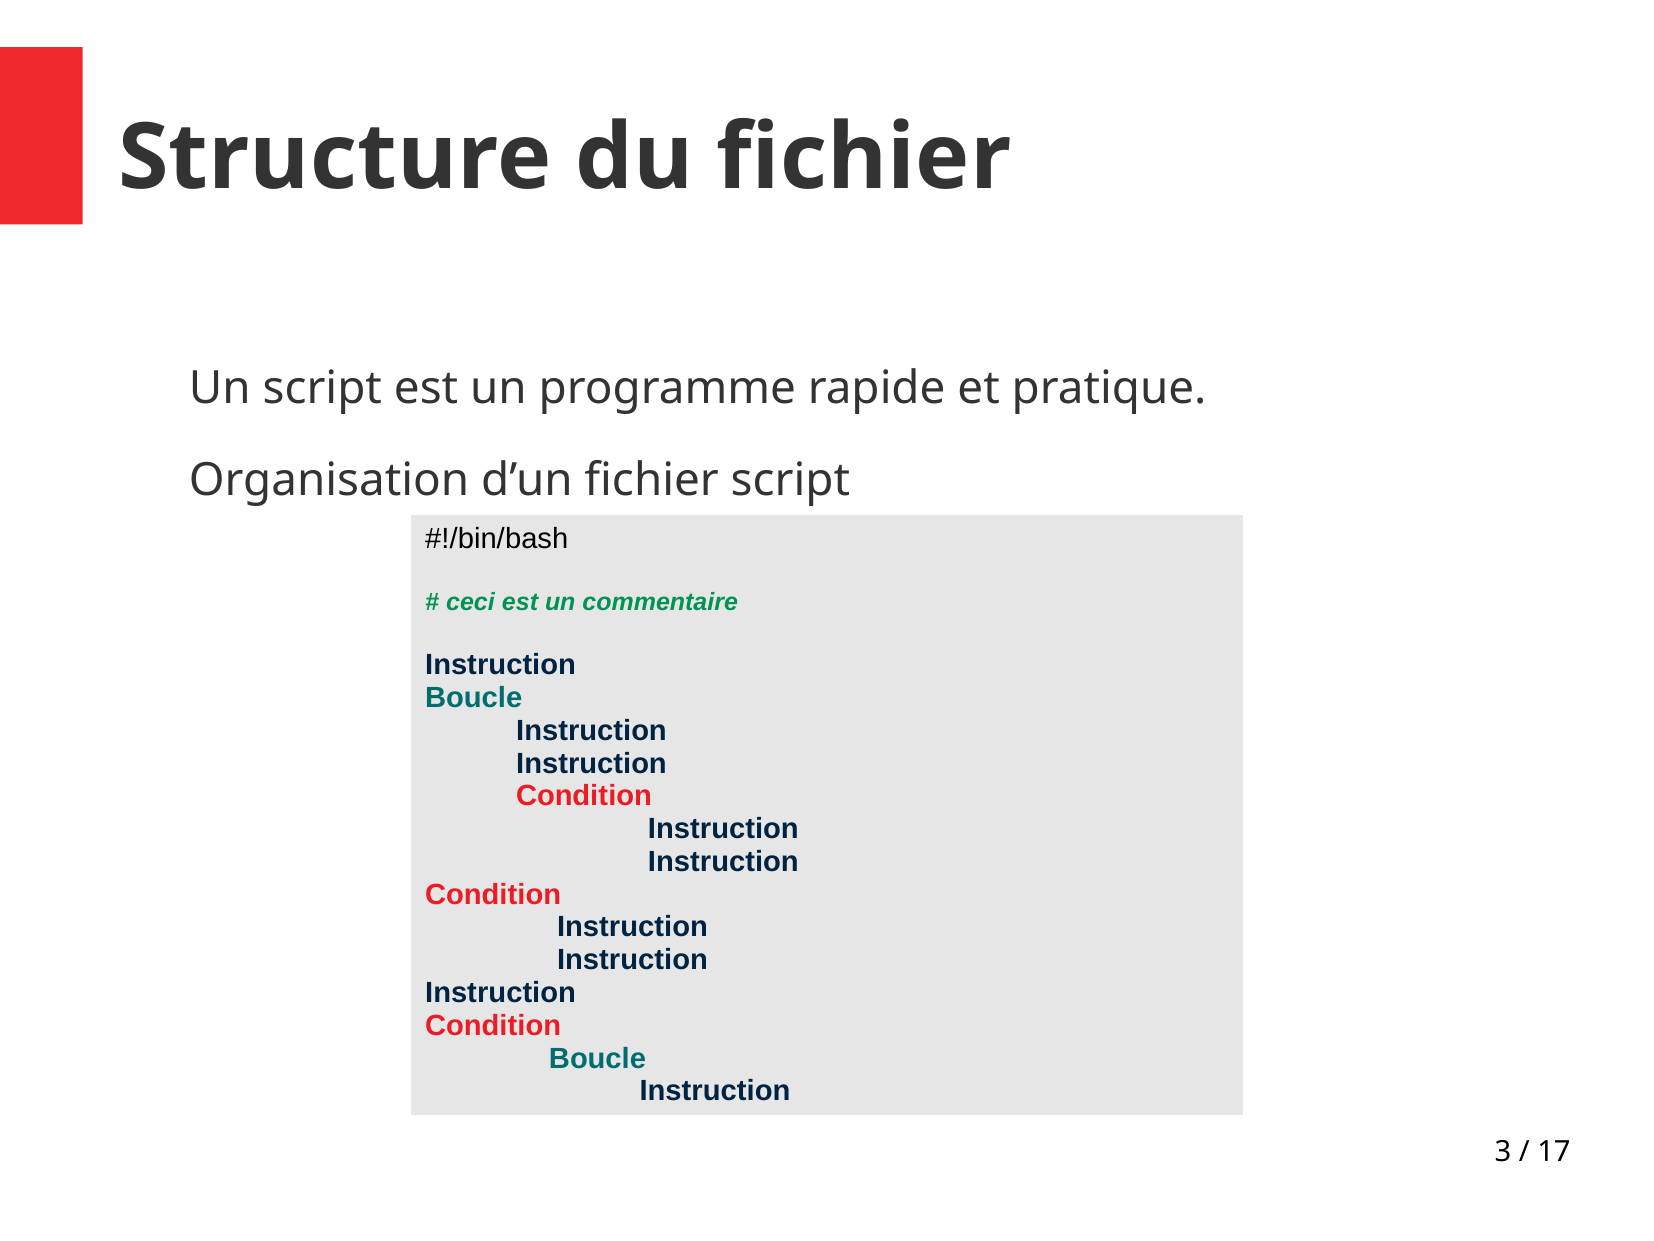

# Structure du fichier
Un script est un programme rapide et pratique.
Organisation d’un fichier script
| #!/bin/bash # ceci est un commentaire Instruction Boucle Instruction Instruction Condition Instruction Instruction Condition Instruction Instruction Instruction Condition Boucle Instruction |
| --- |
3